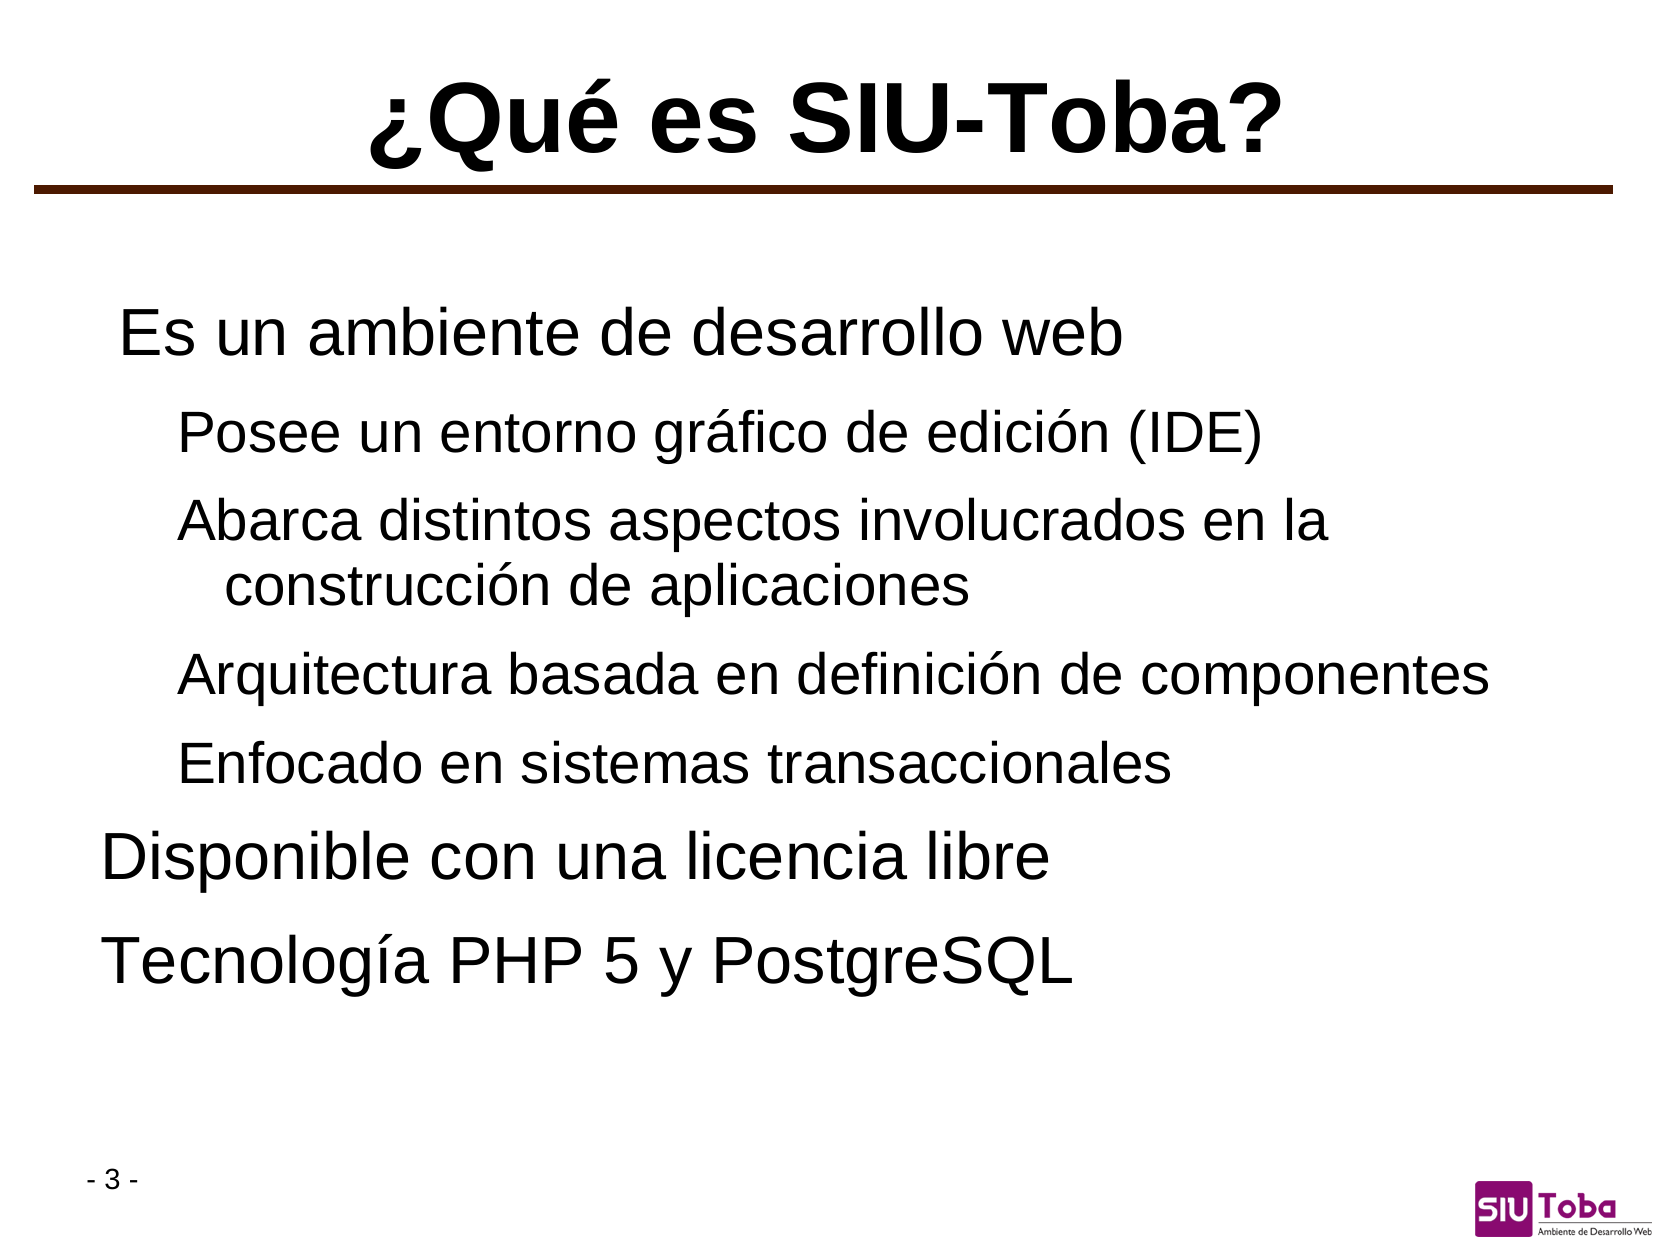

# ¿Qué es SIU-Toba?
 Es un ambiente de desarrollo web
Posee un entorno gráfico de edición (IDE)
Abarca distintos aspectos involucrados en la construcción de aplicaciones
Arquitectura basada en definición de componentes
Enfocado en sistemas transaccionales
Disponible con una licencia libre
Tecnología PHP 5 y PostgreSQL
3